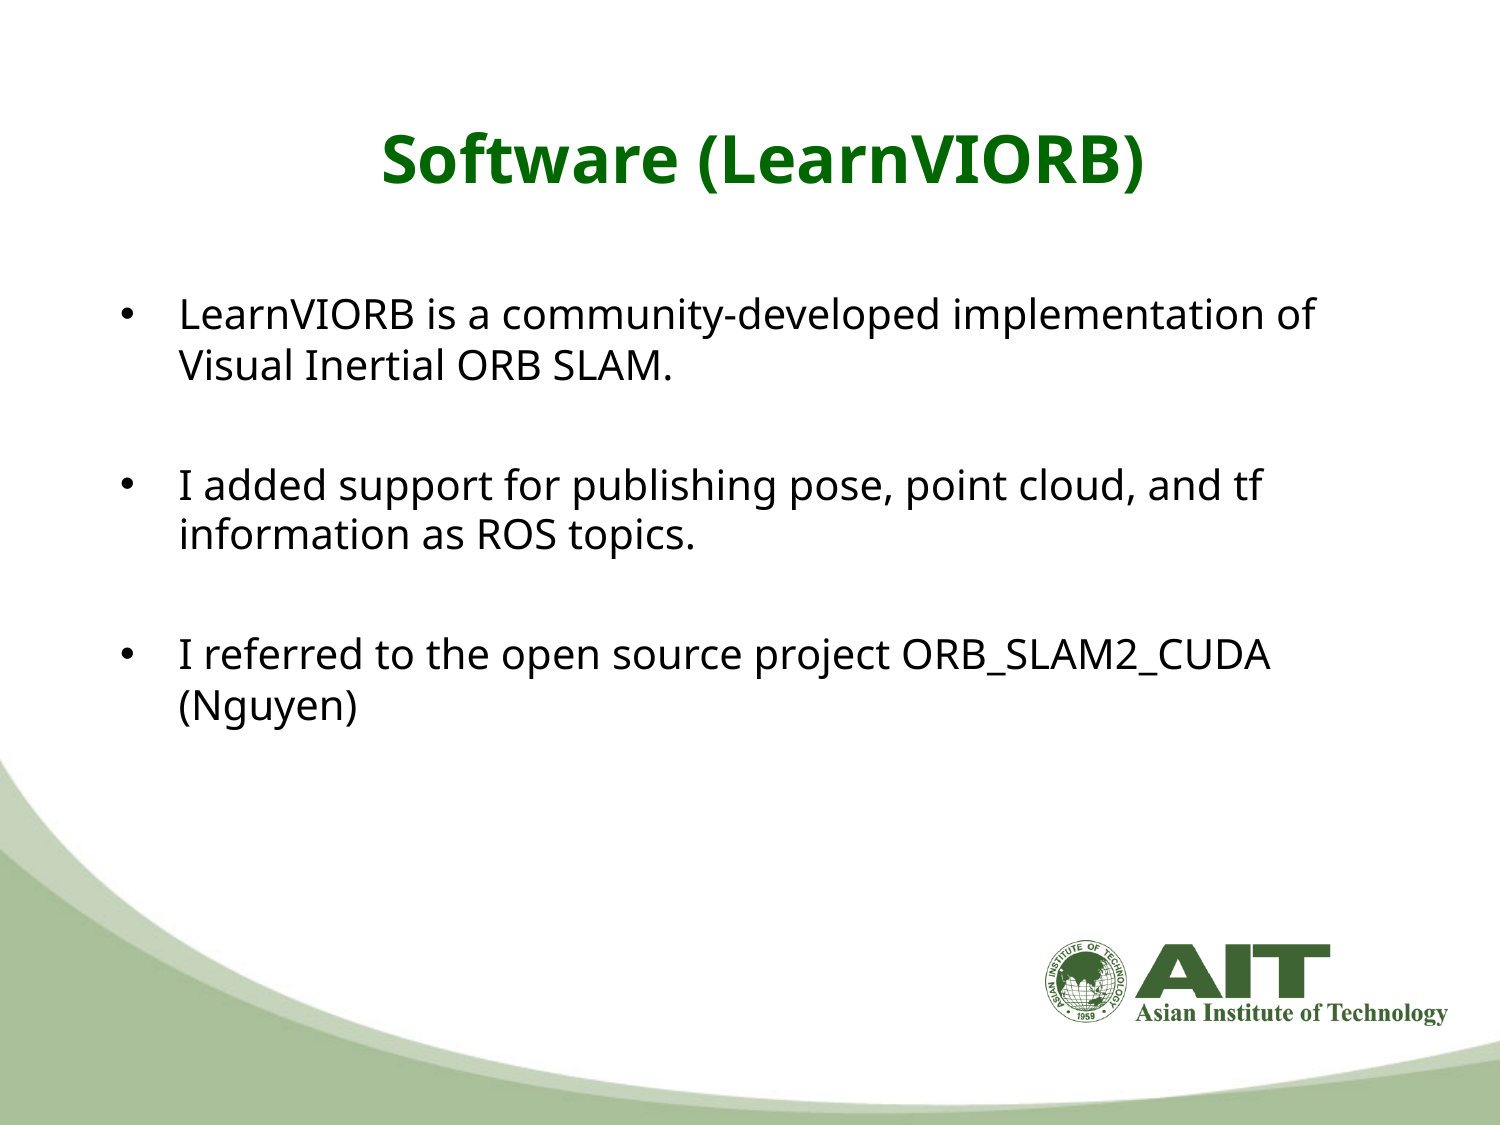

# Software (LearnVIORB)
LearnVIORB is a community-developed implementation of Visual Inertial ORB SLAM.
I added support for publishing pose, point cloud, and tf information as ROS topics.
I referred to the open source project ORB_SLAM2_CUDA (Nguyen)